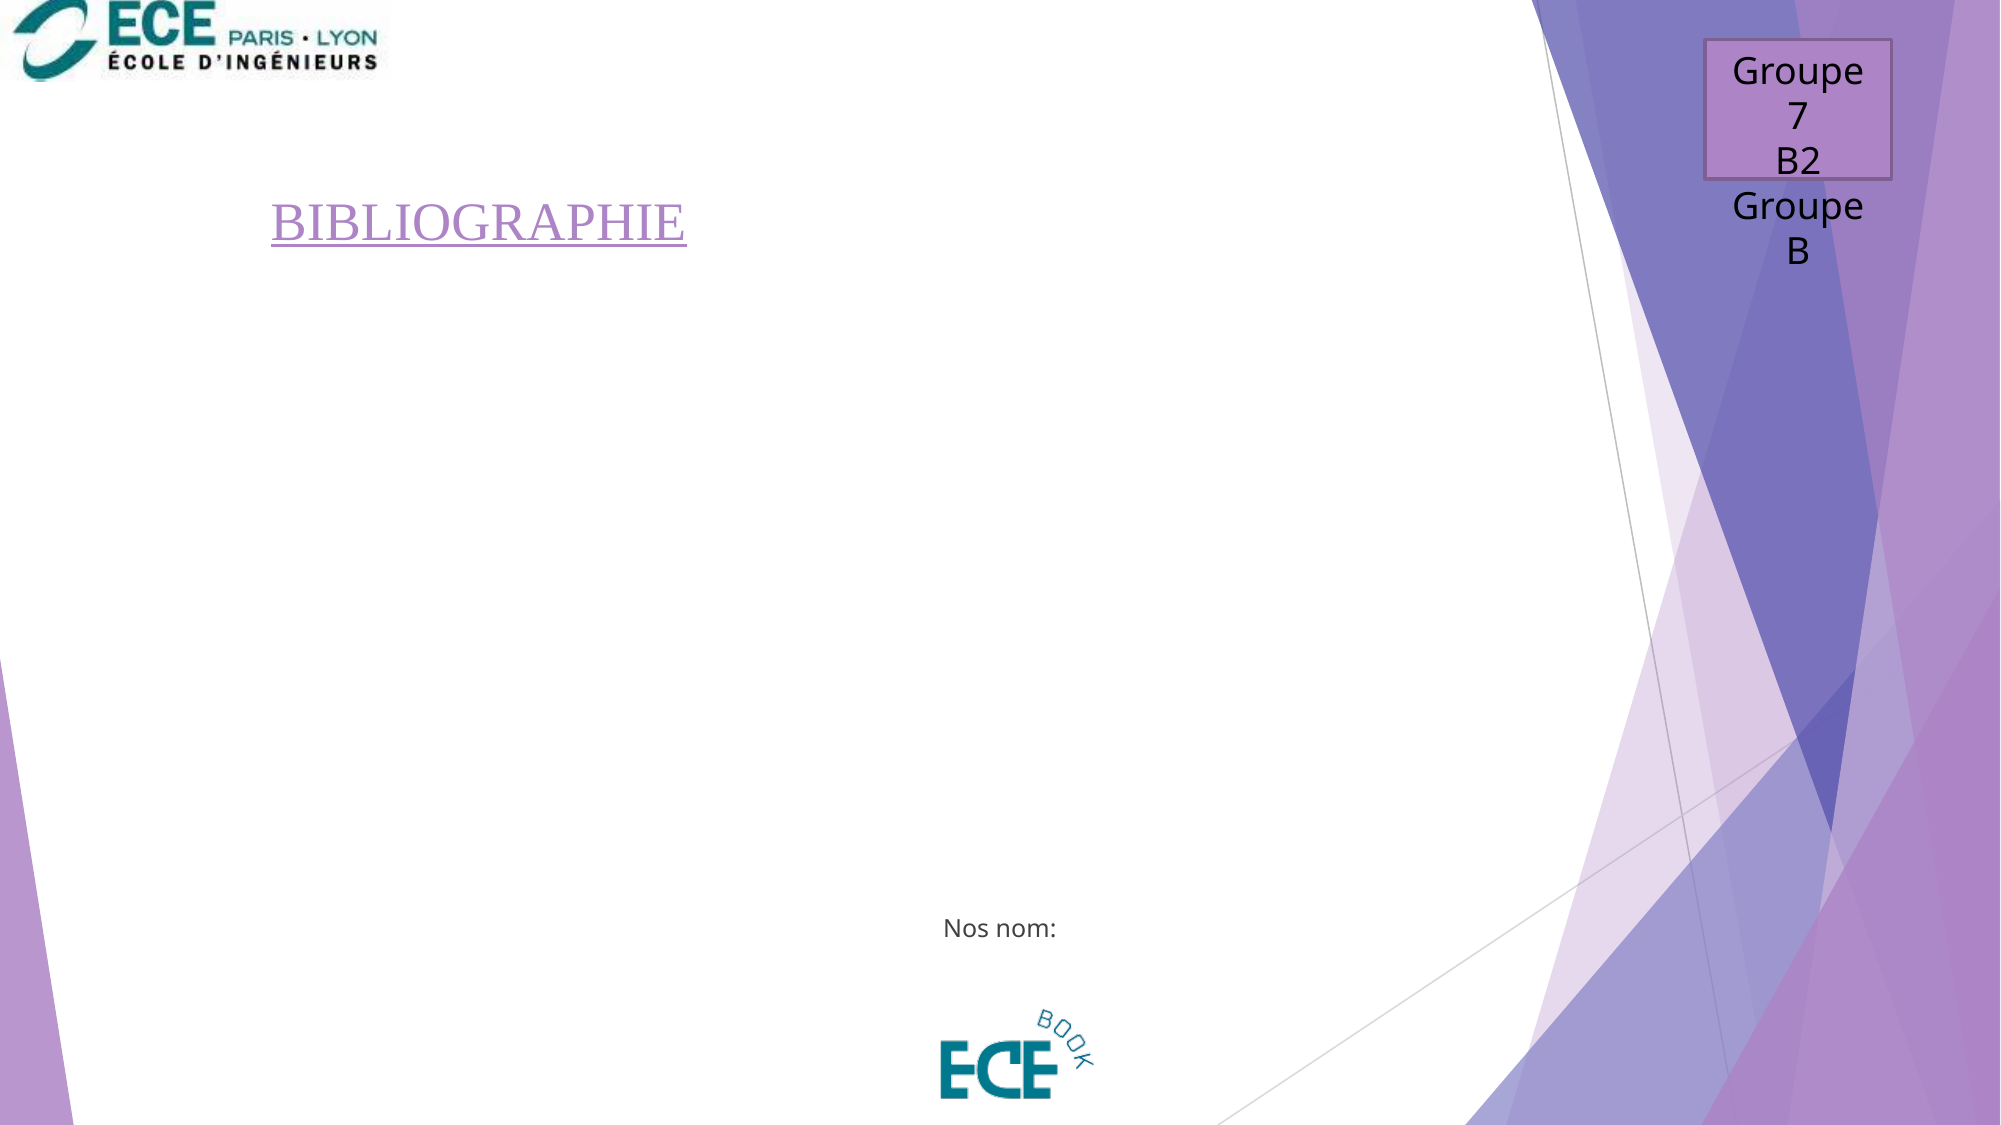

Groupe 7
B2 Groupe B
# BIBLIOGRAPHIE
Nos nom: